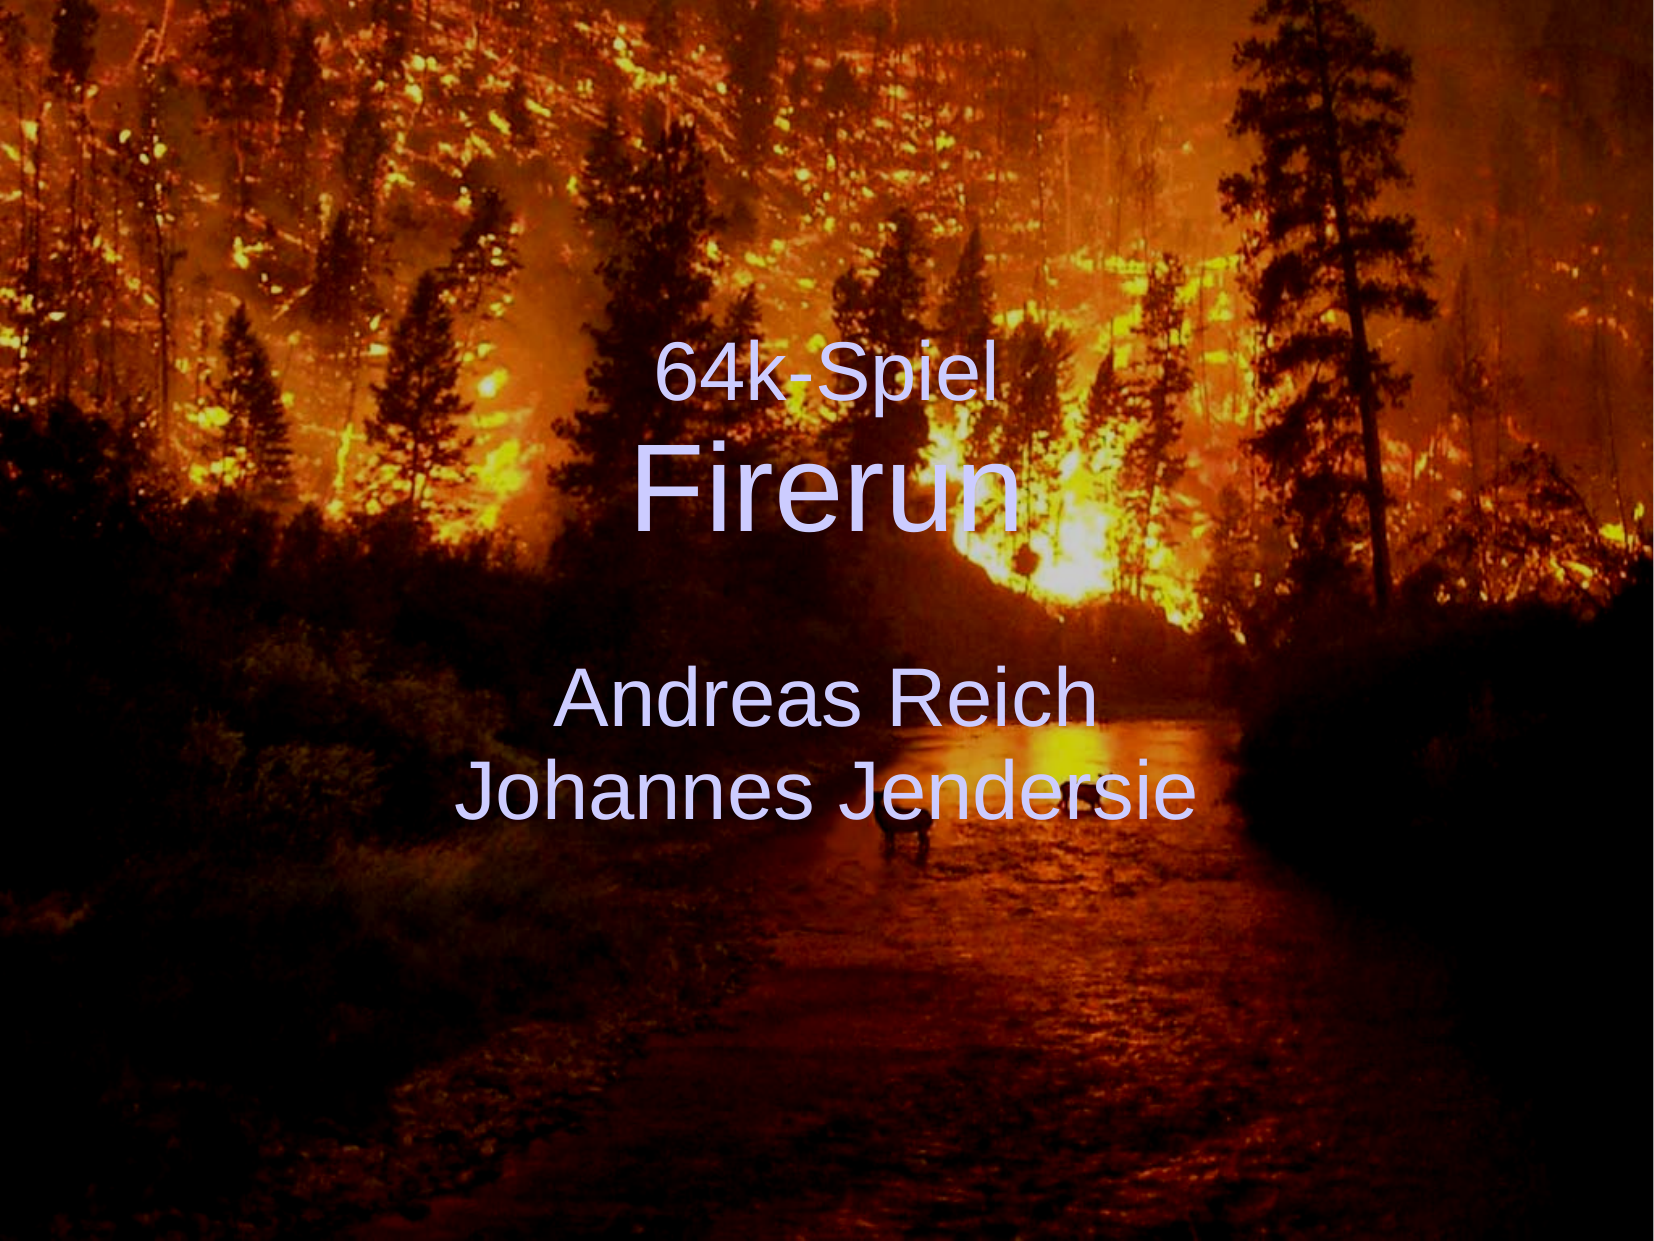

# 64k-Spiel
Firerun
Andreas Reich
Johannes Jendersie